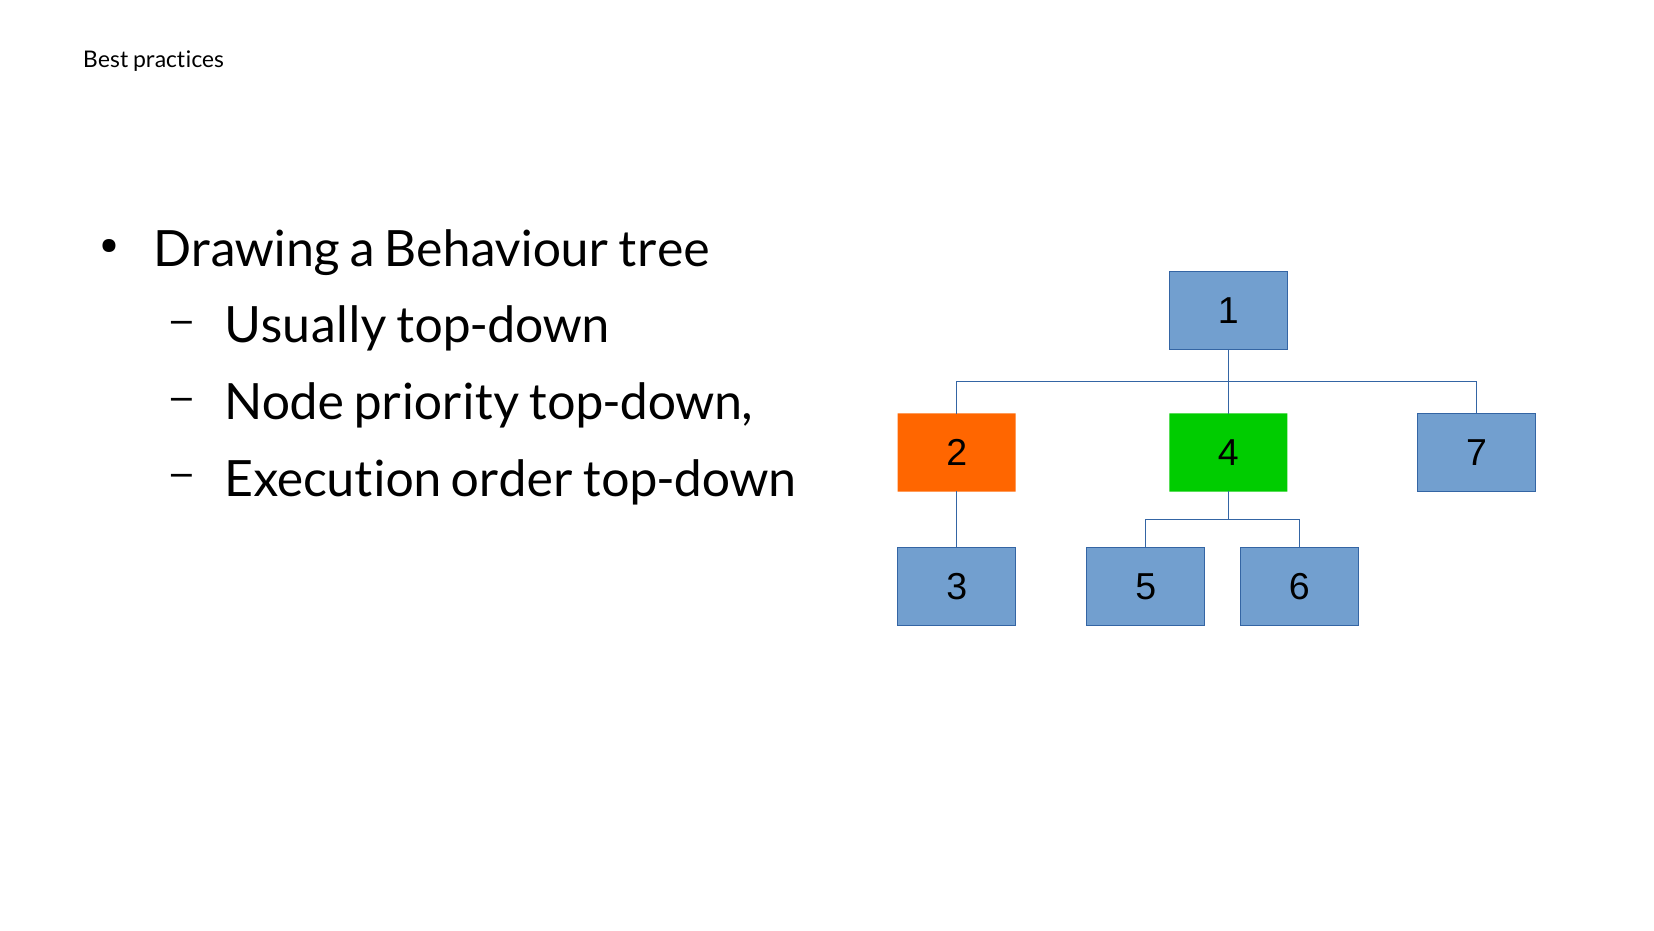

# Best practices
Drawing a Behaviour tree
Usually top-down
Node priority top-down,
Execution order top-down
1
2
4
7
3
5
6